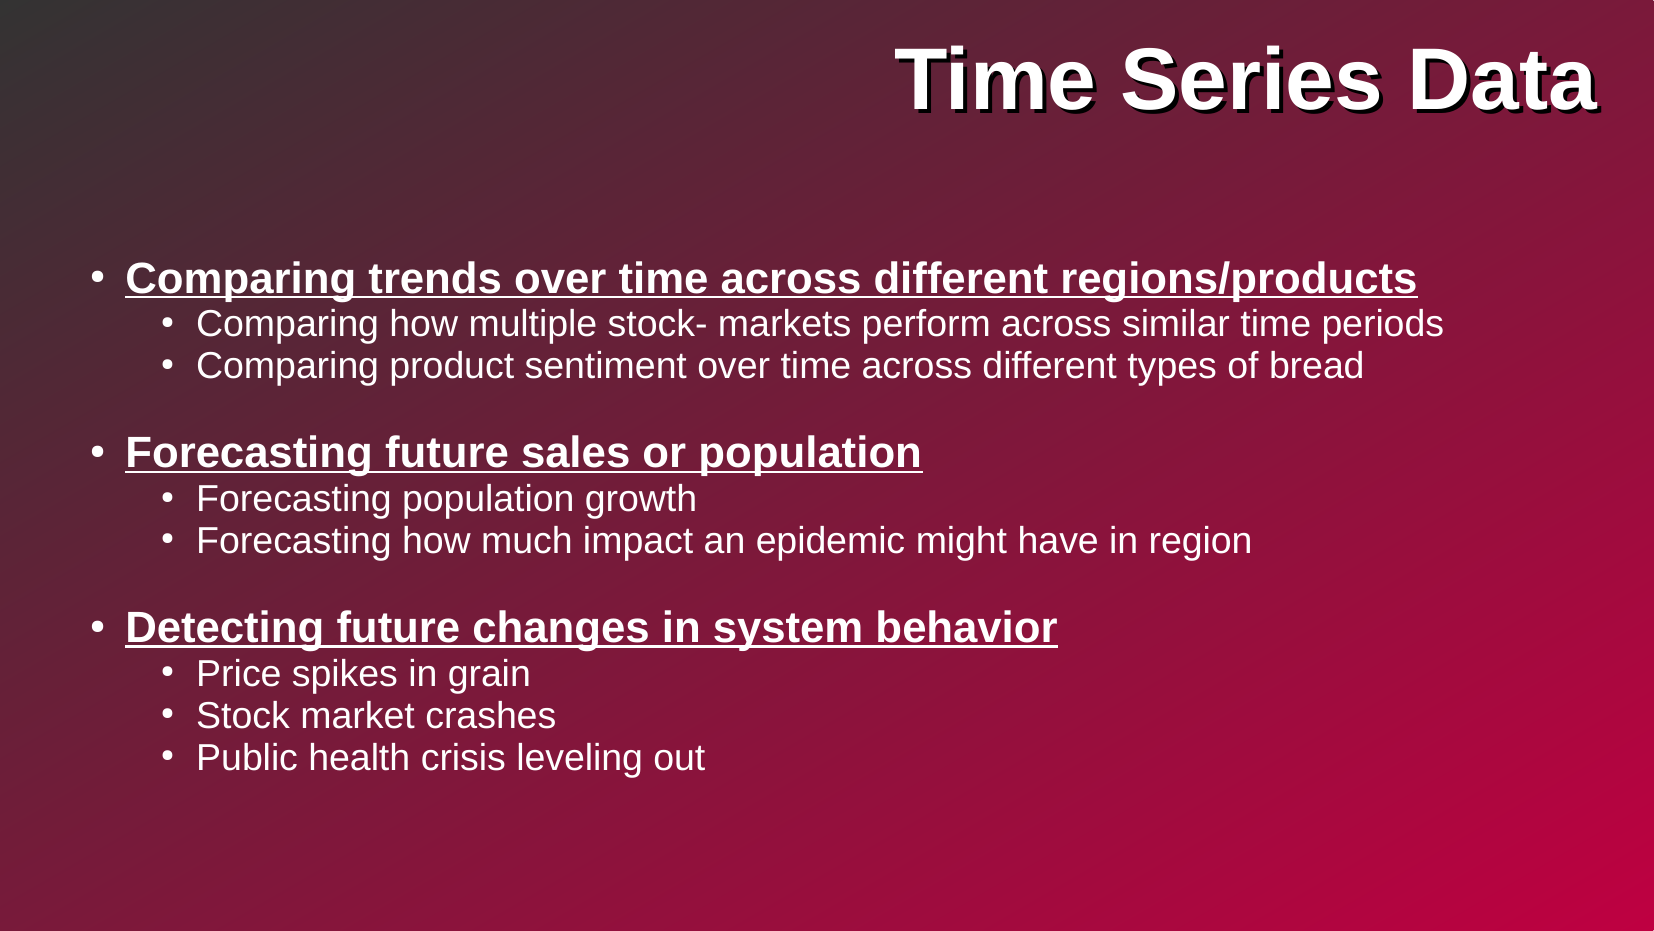

Time Series Data
Comparing trends over time across different regions/products
Comparing how multiple stock- markets perform across similar time periods
Comparing product sentiment over time across different types of bread
Forecasting future sales or population
Forecasting population growth
Forecasting how much impact an epidemic might have in region
Detecting future changes in system behavior
Price spikes in grain
Stock market crashes
Public health crisis leveling out